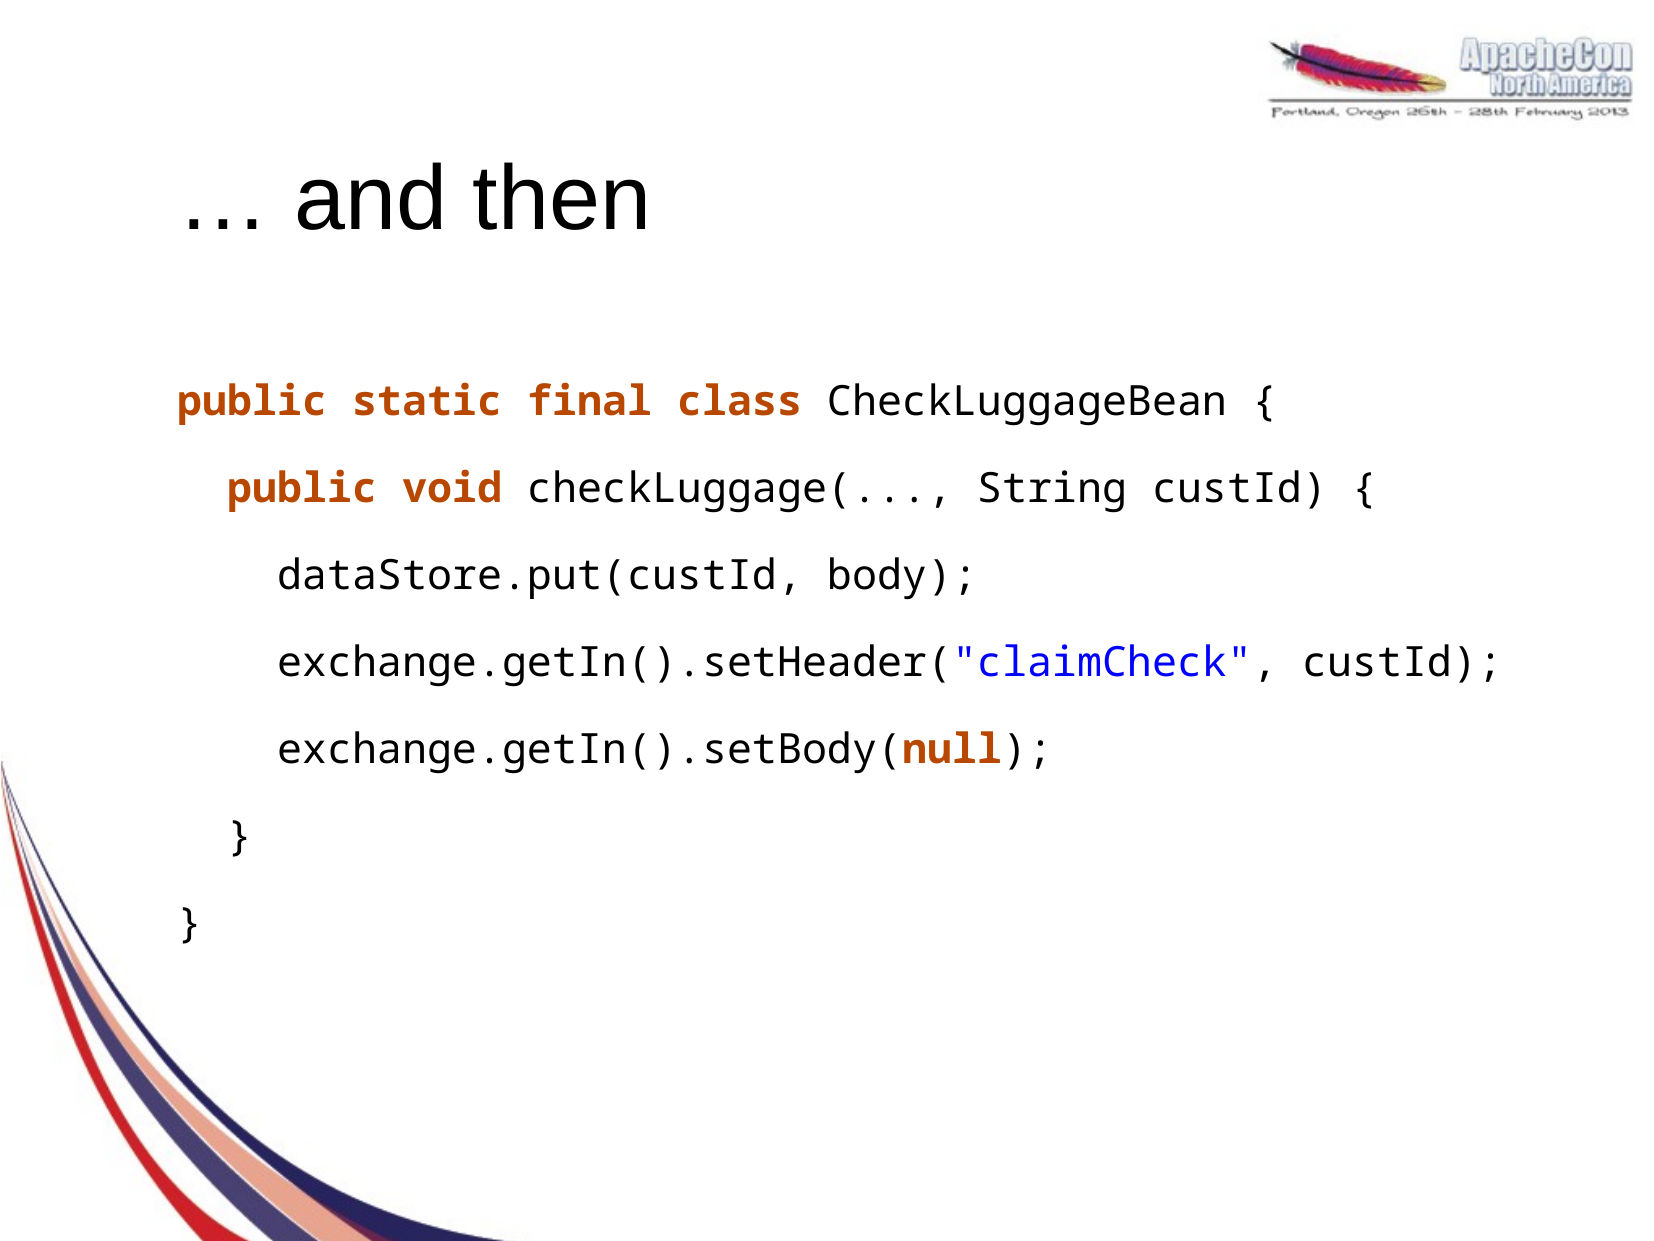

# … and then
public static final class CheckLuggageBean {
 public void checkLuggage(..., String custId) {
 dataStore.put(custId, body);
 exchange.getIn().setHeader("claimCheck", custId);
 exchange.getIn().setBody(null);
 }
}